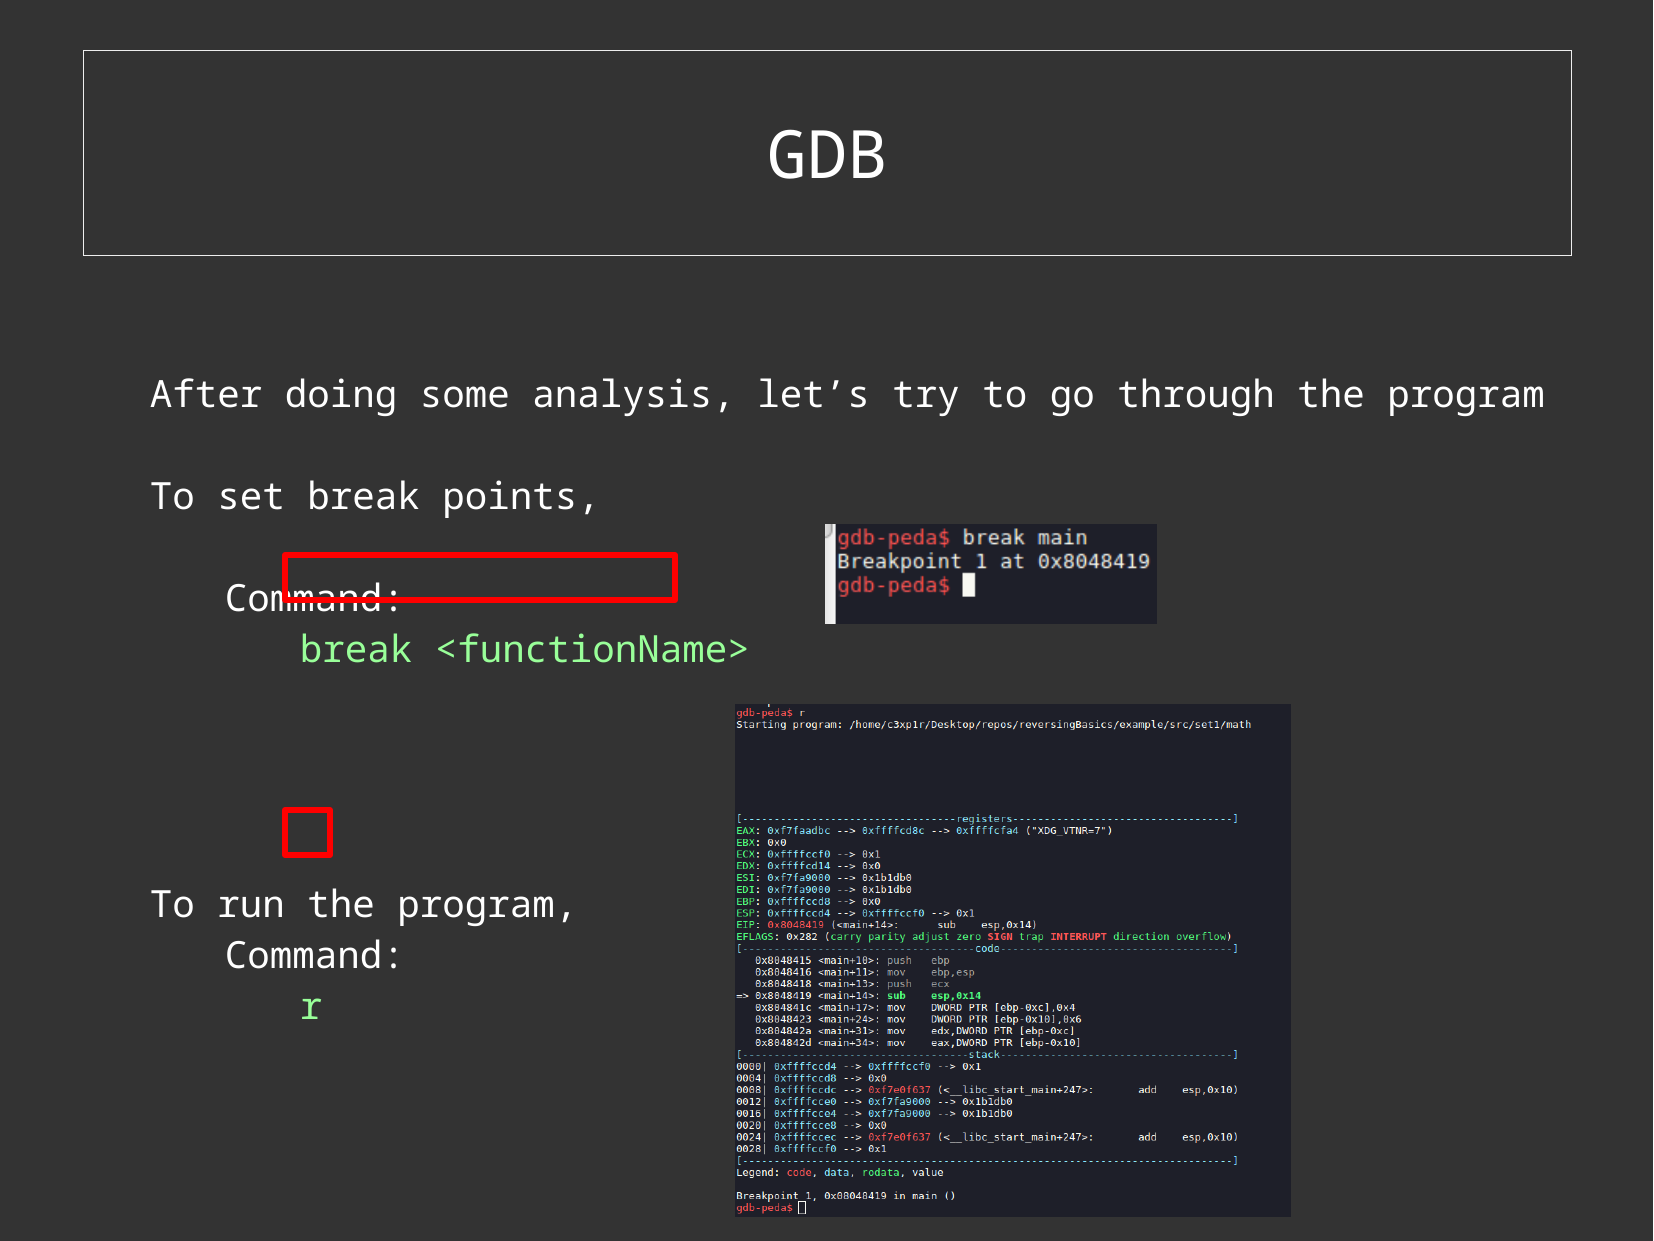

GDB
After doing some analysis, let’s try to go through the program
To set break points,
	Command:
		break <functionName>
To run the program,
	Command:
		r